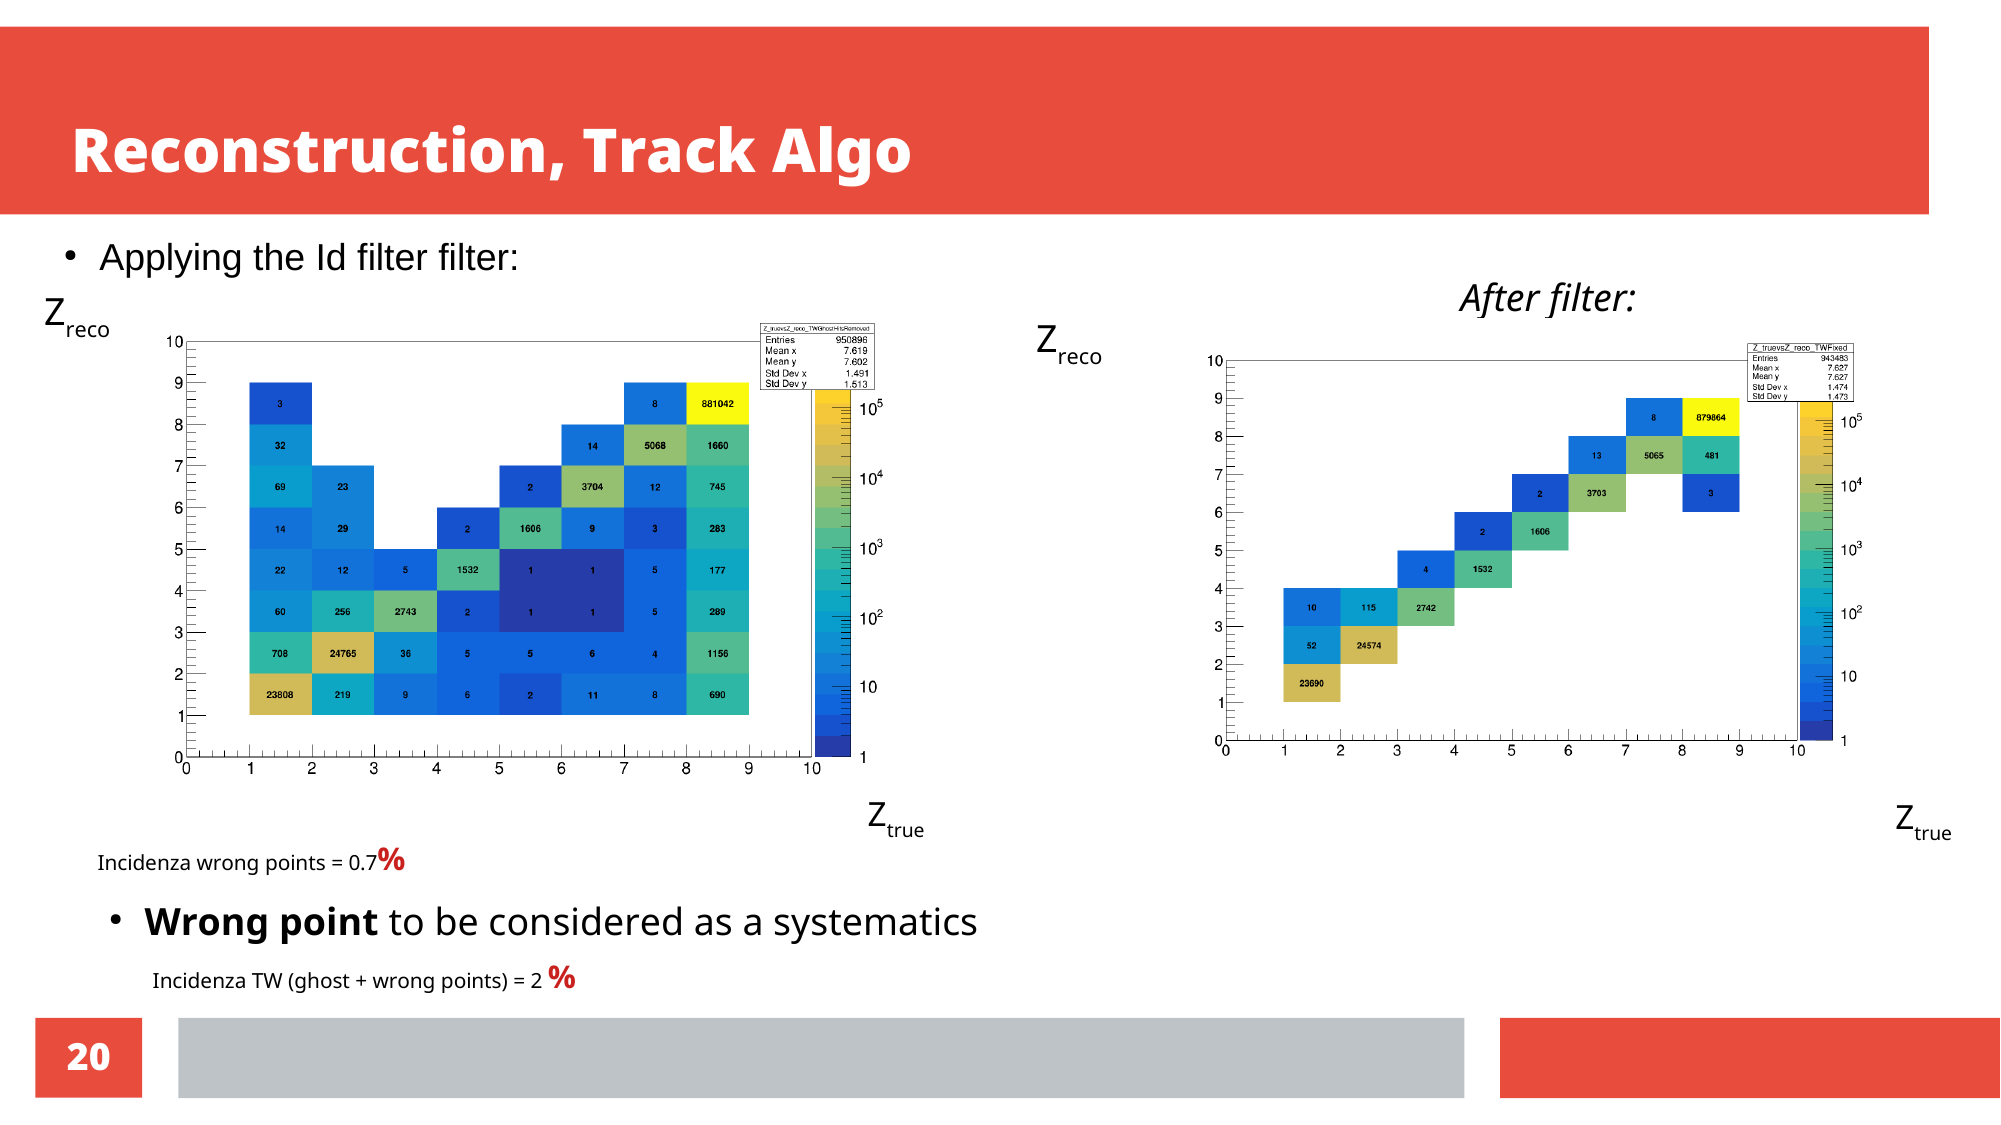

# Reconstruction, Track Algo
Applying the Id filter filter:
After filter:
Zreco
Zreco
Ztrue
Ztrue
Incidenza wrong points = 0.7%
Wrong point to be considered as a systematics
Incidenza TW (ghost + wrong points) = 2 %
20